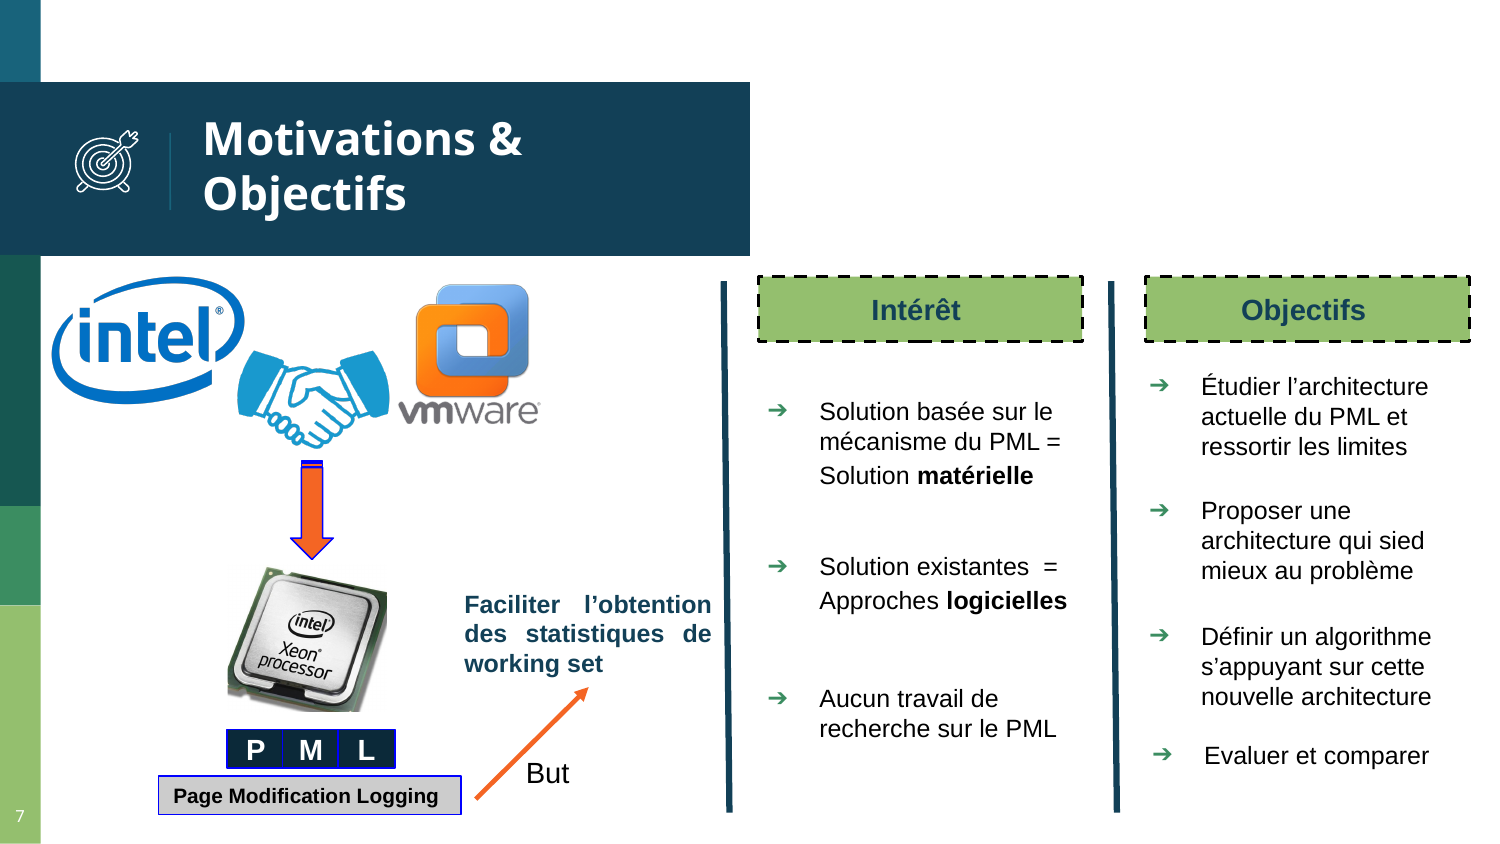

# Motivations & Objectifs
Intérêt
Objectifs
Étudier l’architecture actuelle du PML et ressortir les limites
Solution basée sur le mécanisme du PML = Solution matérielle
Proposer une architecture qui sied mieux au problème
Solution existantes = Approches logicielles
Faciliter l’obtention des statistiques de working set
But
Définir un algorithme s’appuyant sur cette nouvelle architecture
Aucun travail de recherche sur le PML
Evaluer et comparer
P
M
L
Page Modification Logging